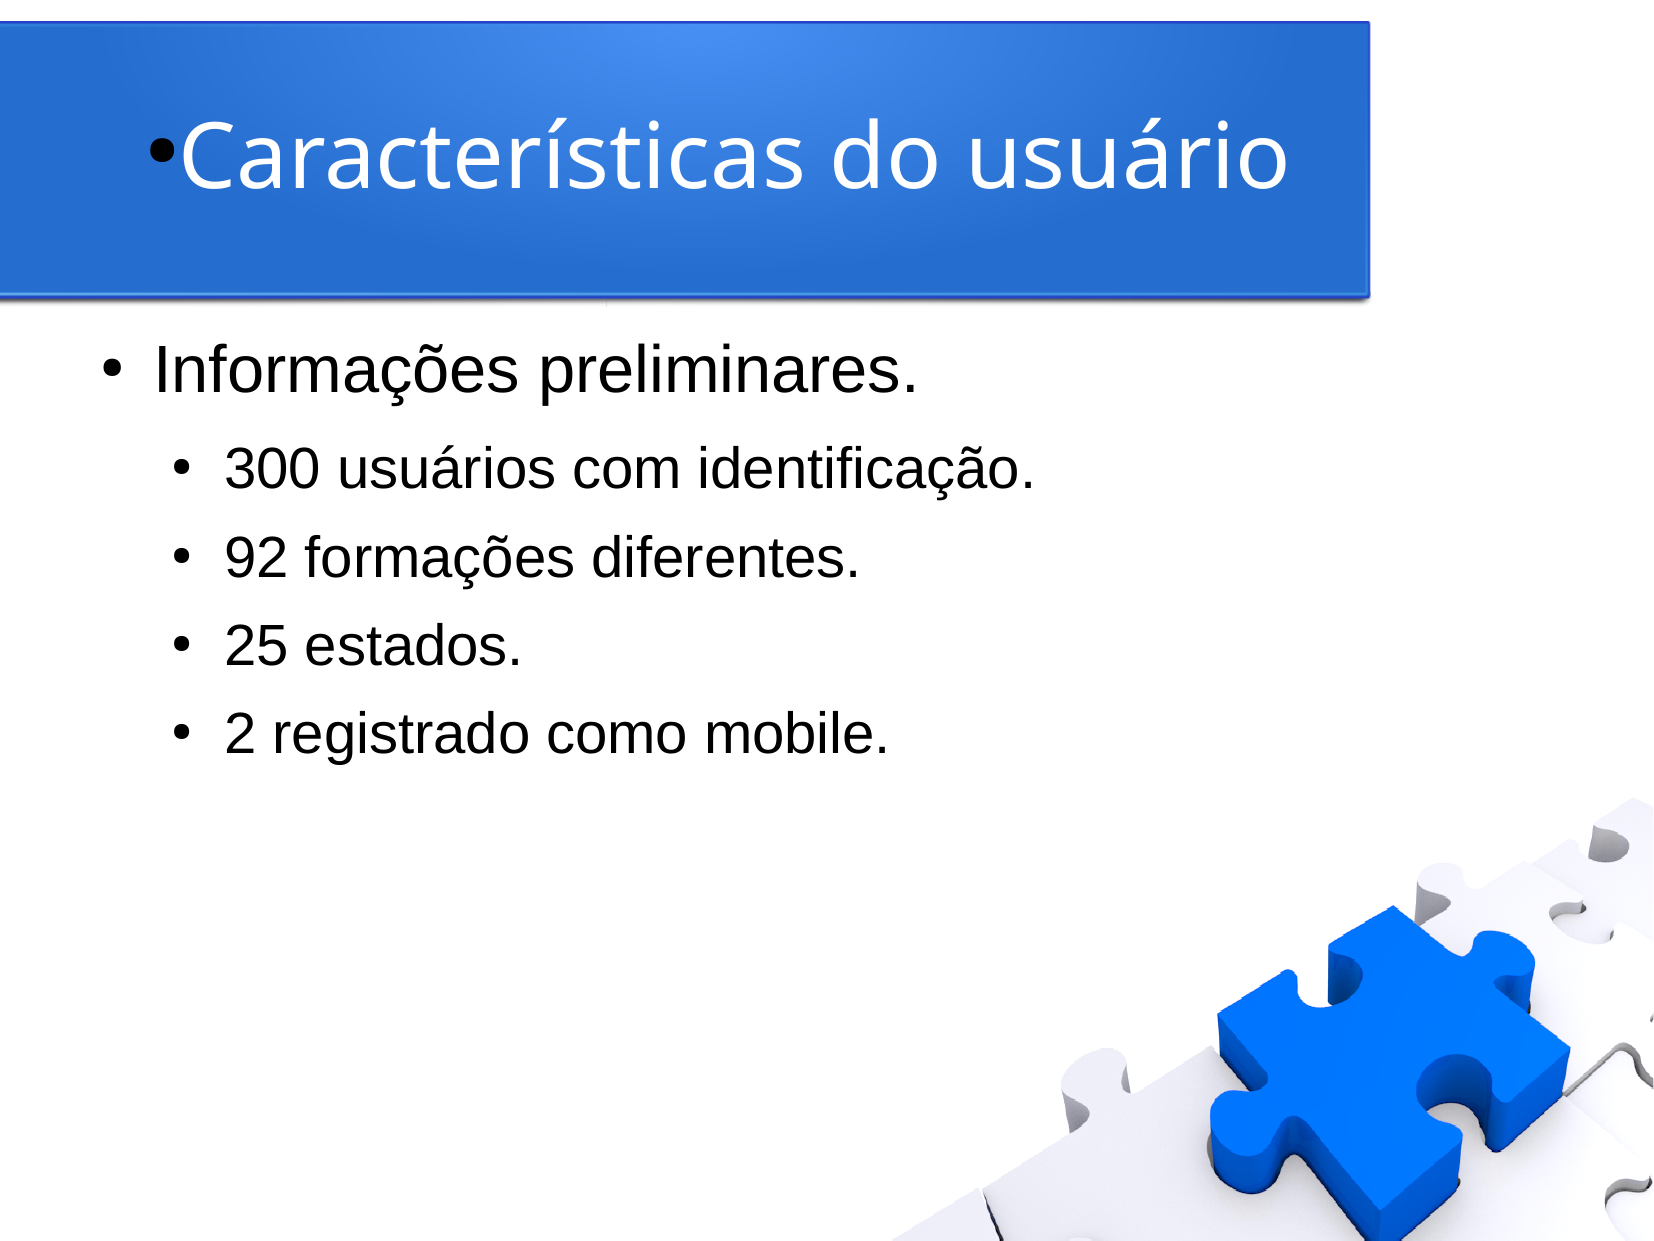

# Características do usuário
Informações preliminares.
300 usuários com identificação.
92 formações diferentes.
25 estados.
2 registrado como mobile.